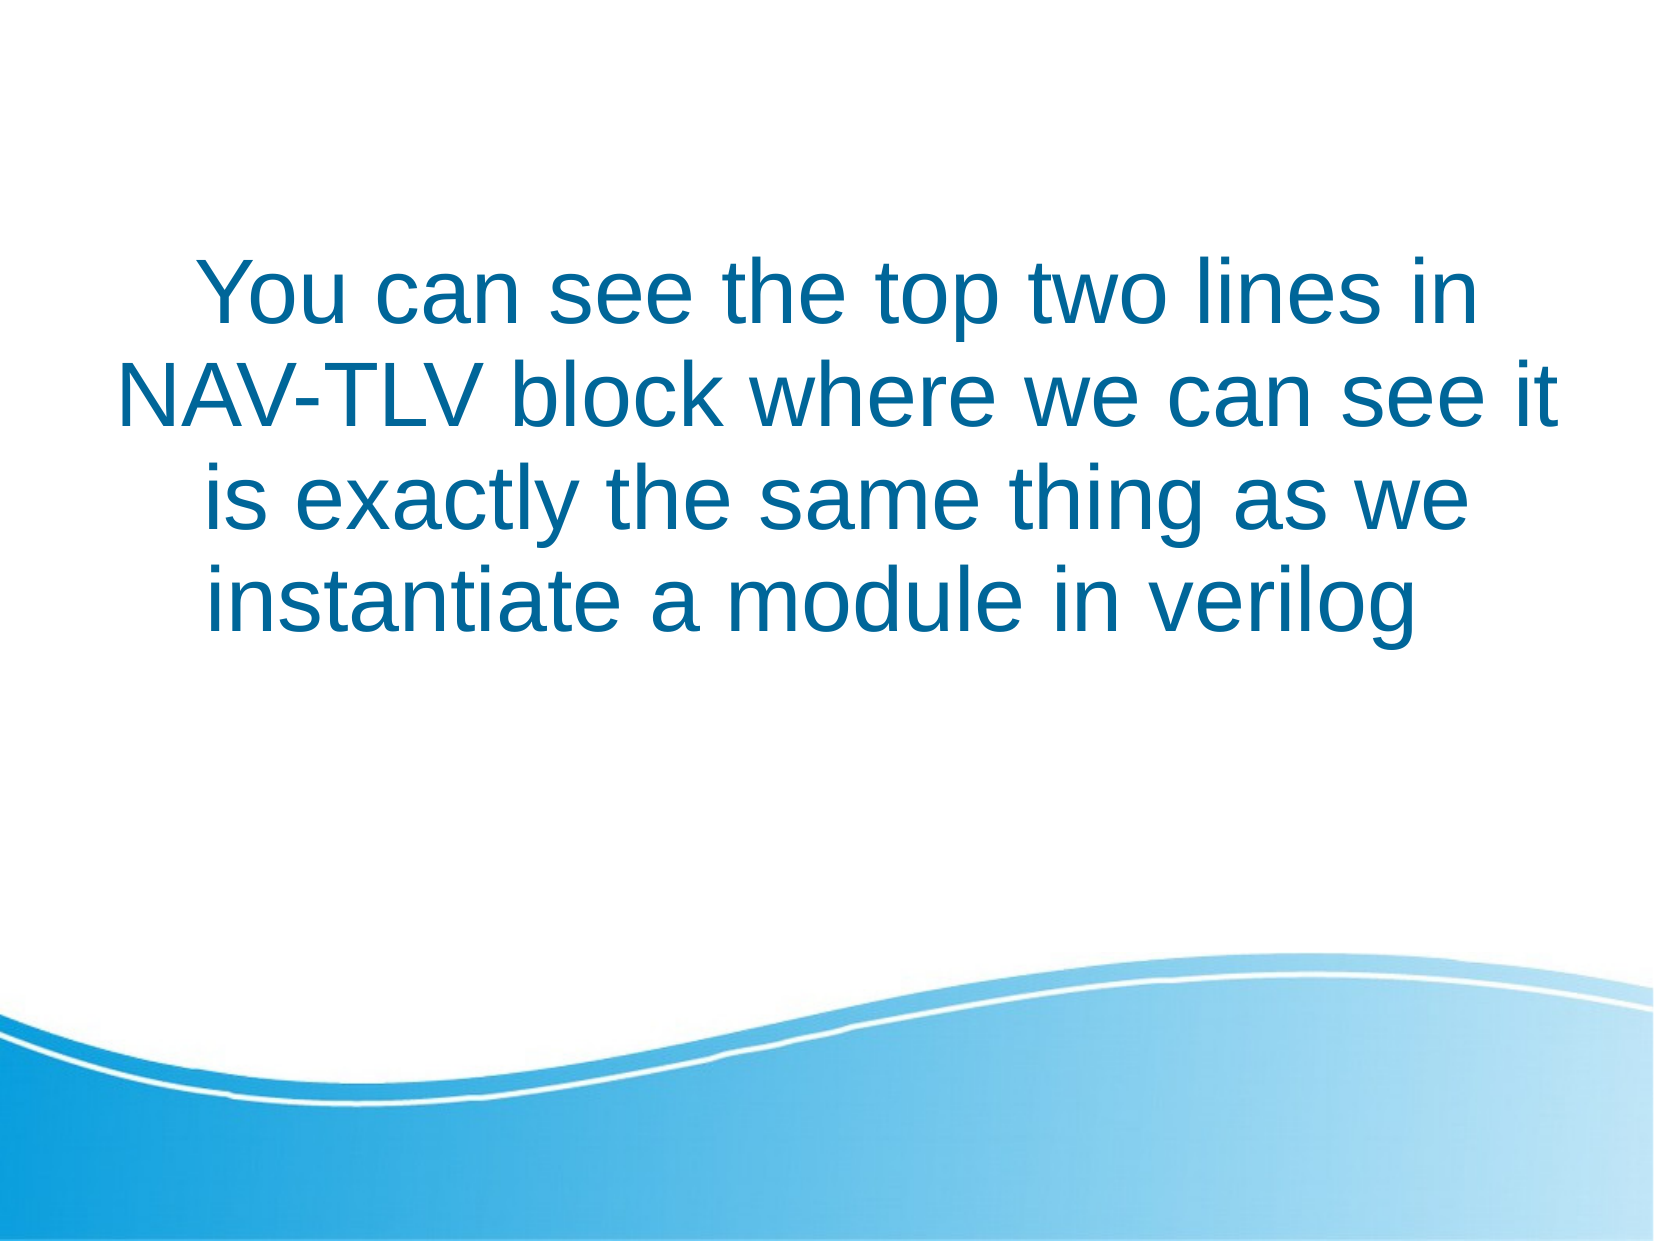

# You can see the top two lines in NAV-TLV block where we can see it is exactly the same thing as we instantiate a module in verilog